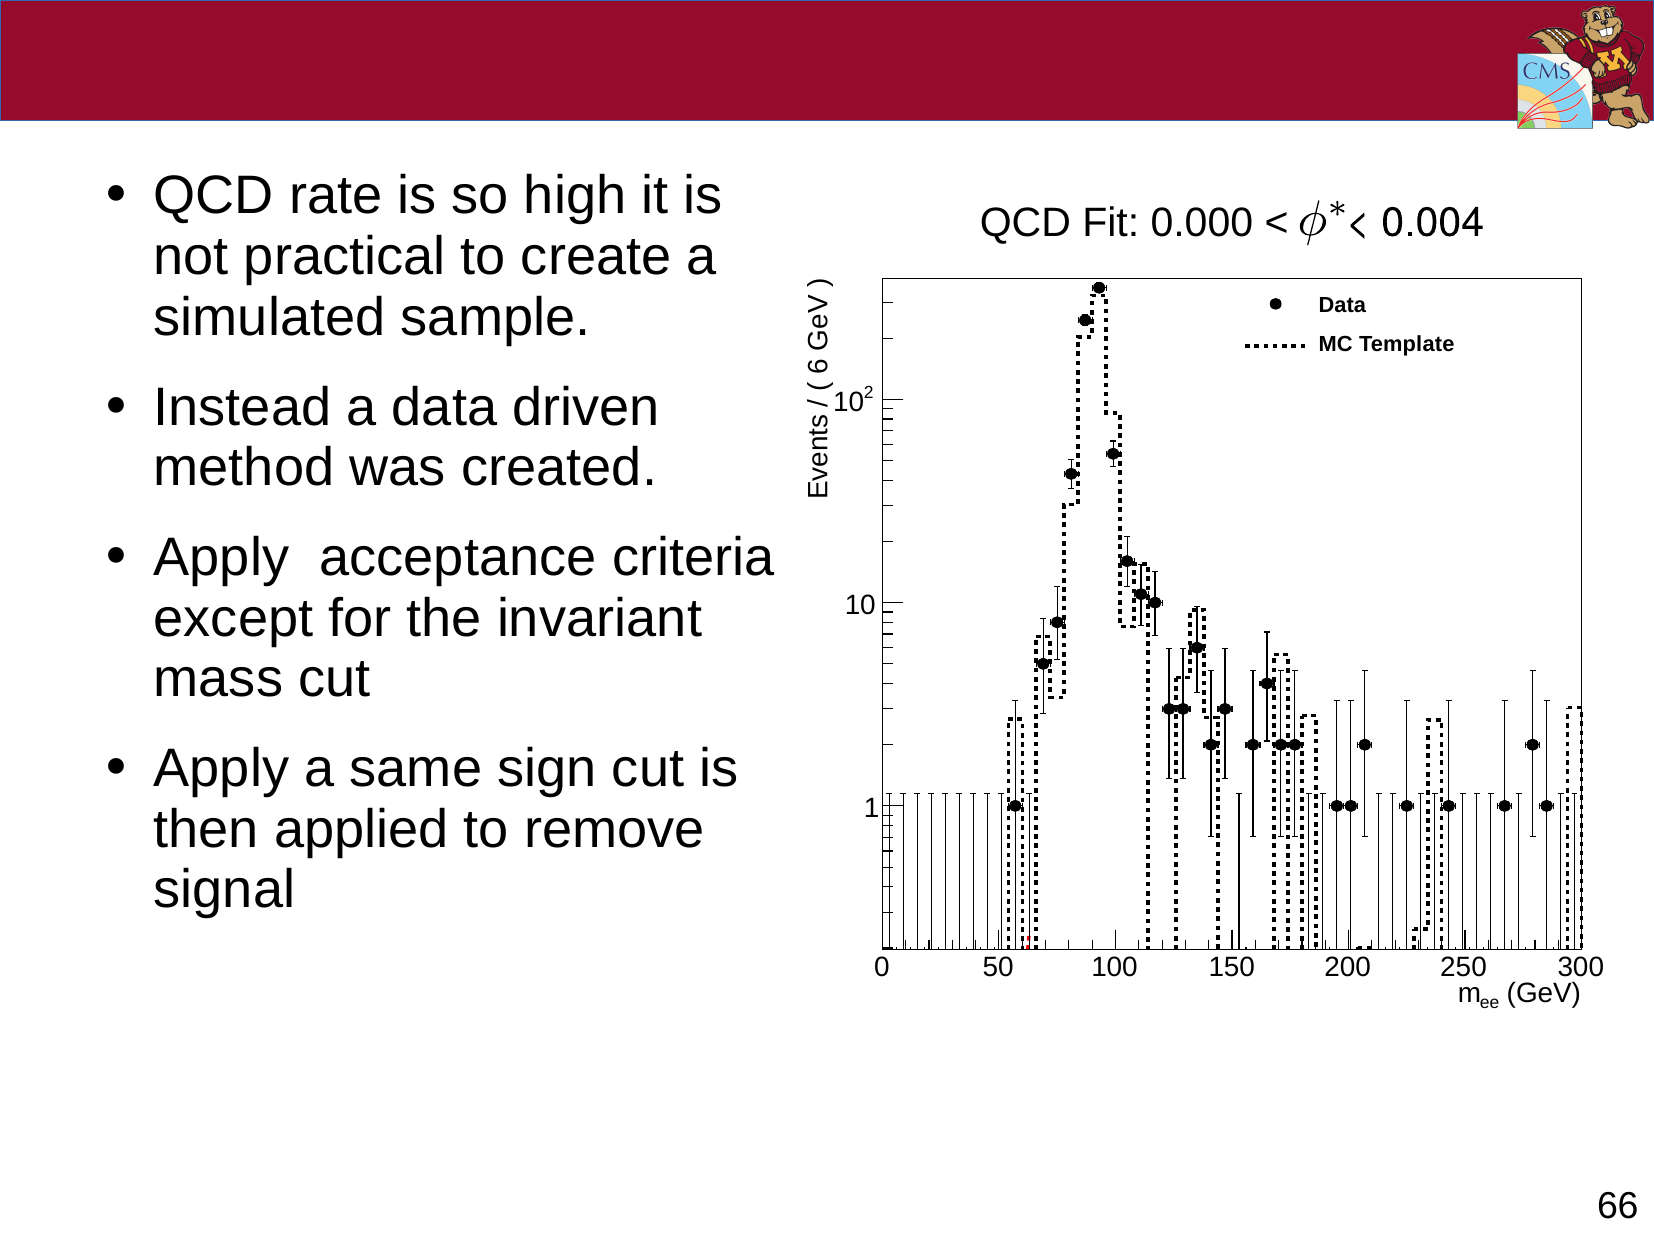

#
QCD rate is so high it is not practical to create a simulated sample.
Instead a data driven method was created.
Apply acceptance criteria except for the invariant mass cut
Apply a same sign cut is then applied to remove signal
66